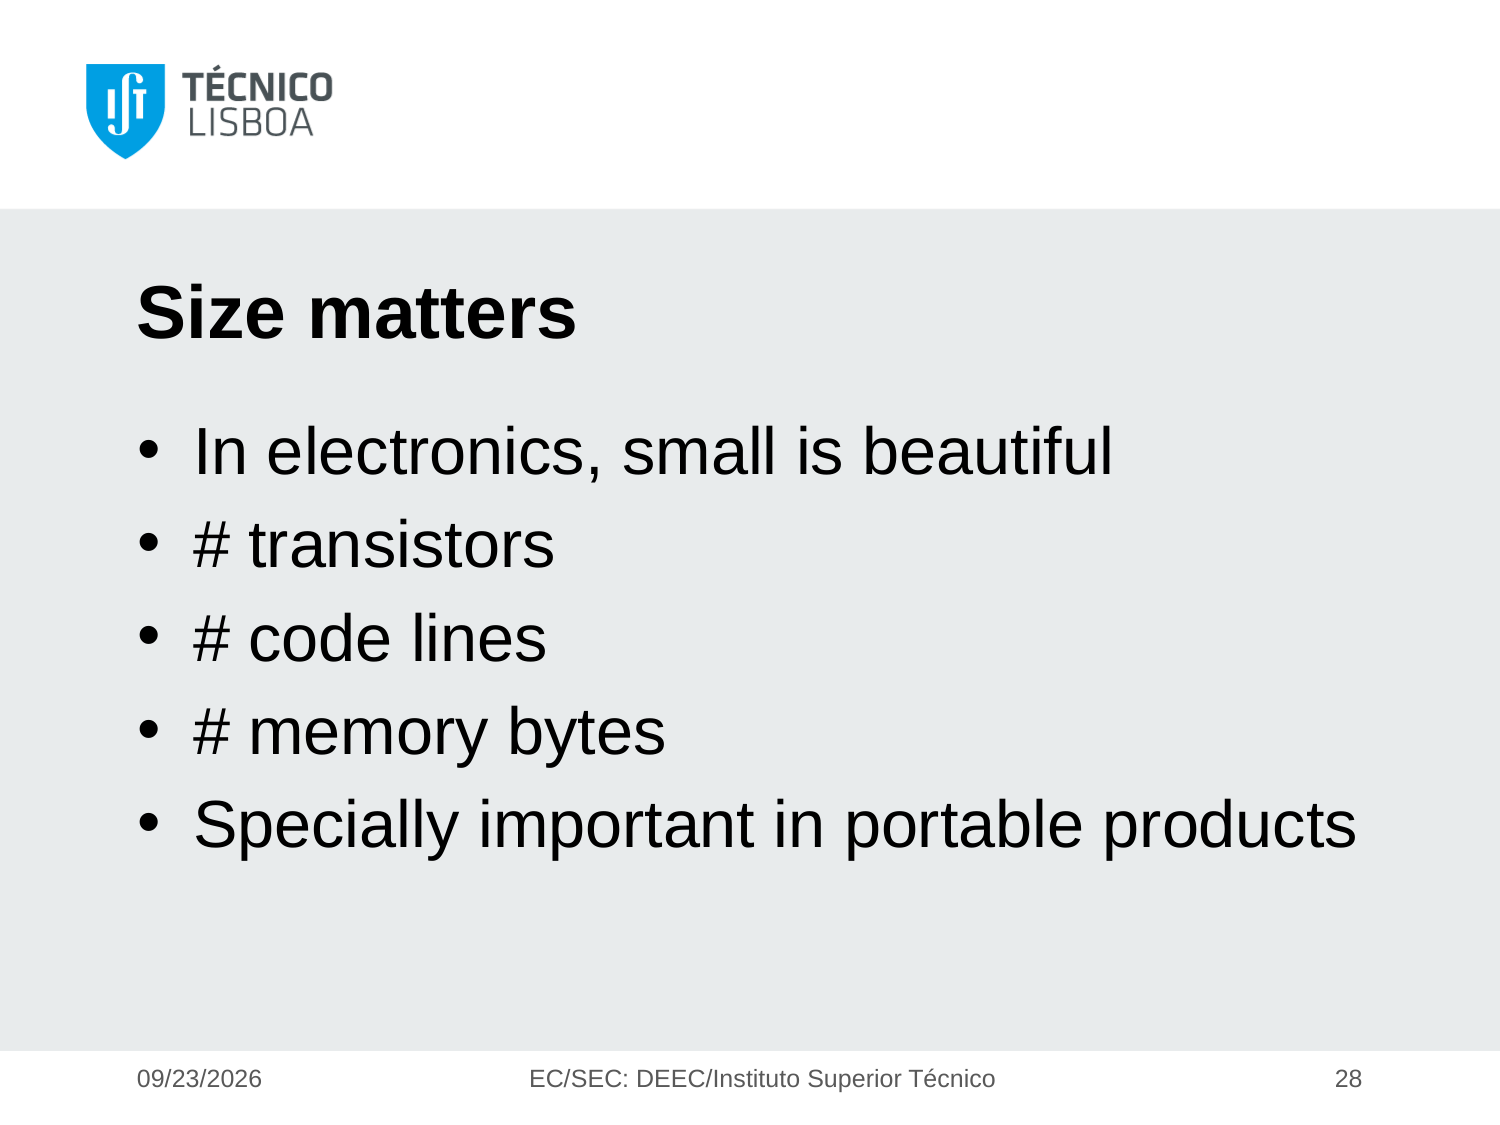

# Size matters
In electronics, small is beautiful
# transistors
# code lines
# memory bytes
Specially important in portable products
EC/SEC: DEEC/Instituto Superior Técnico